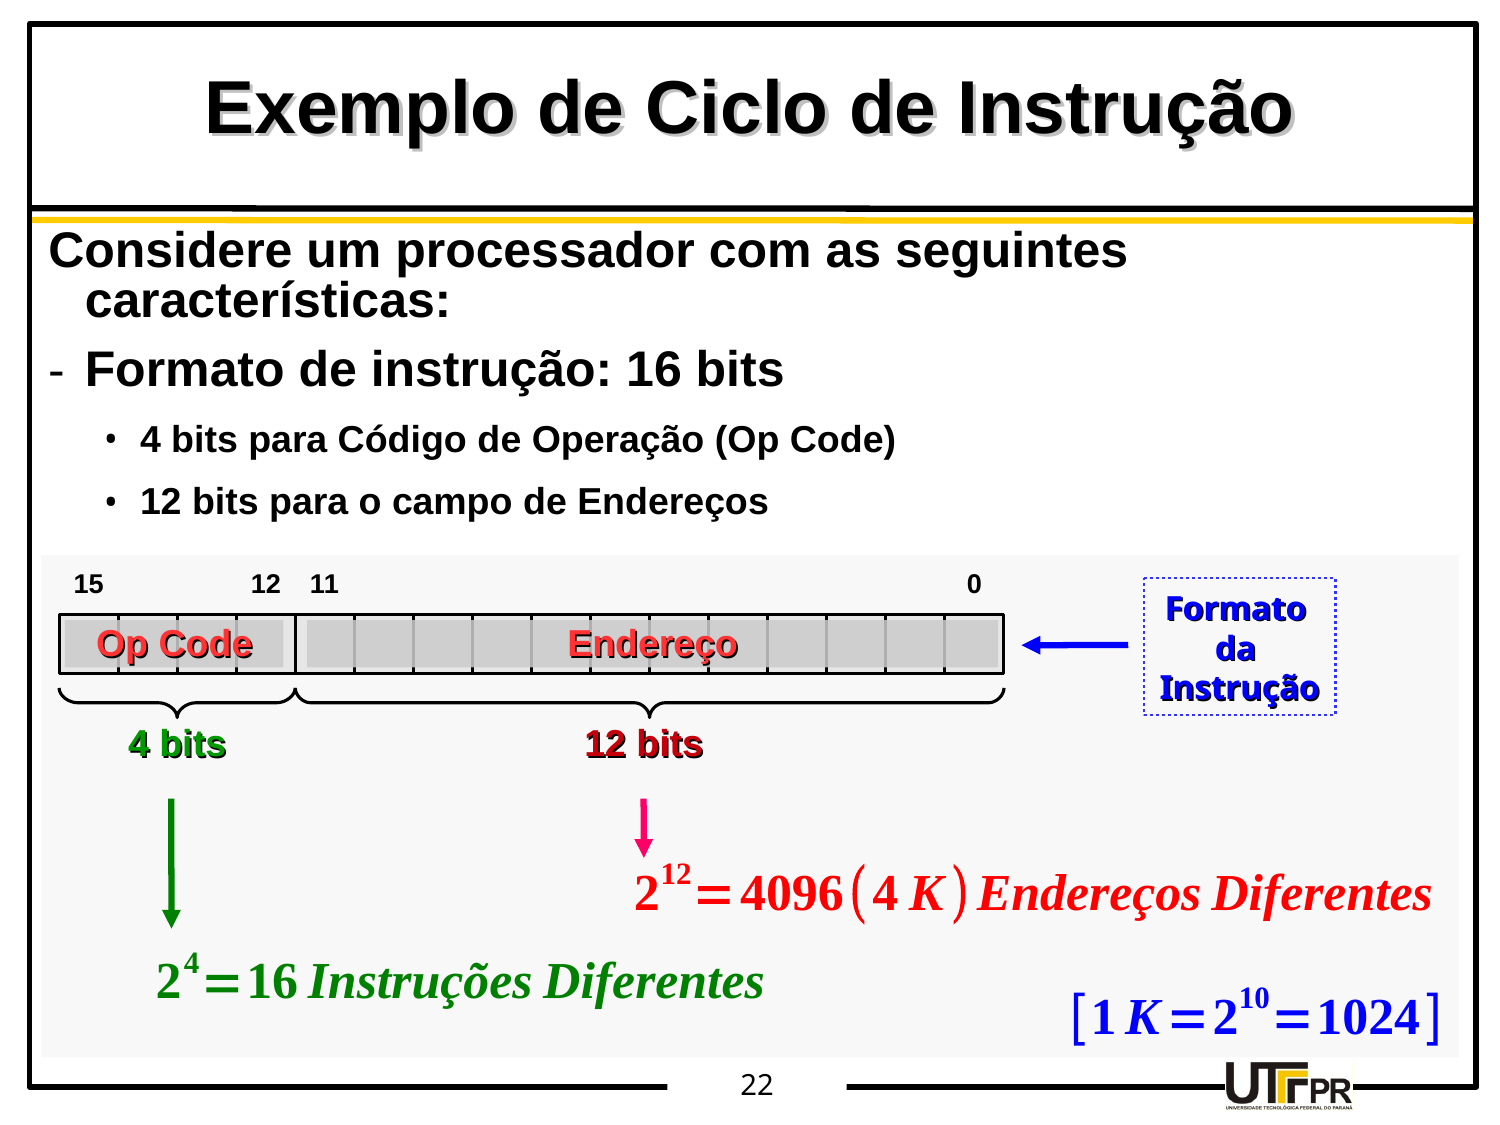

Exemplo de Ciclo de Instrução
# Considere um processador com as seguintes características:
Formato de instrução: 16 bits
4 bits para Código de Operação (Op Code)‏
12 bits para o campo de Endereços
15
12
11
0
Op Code
Endereço
4 bits
12 bits
Formato
da
Instrução